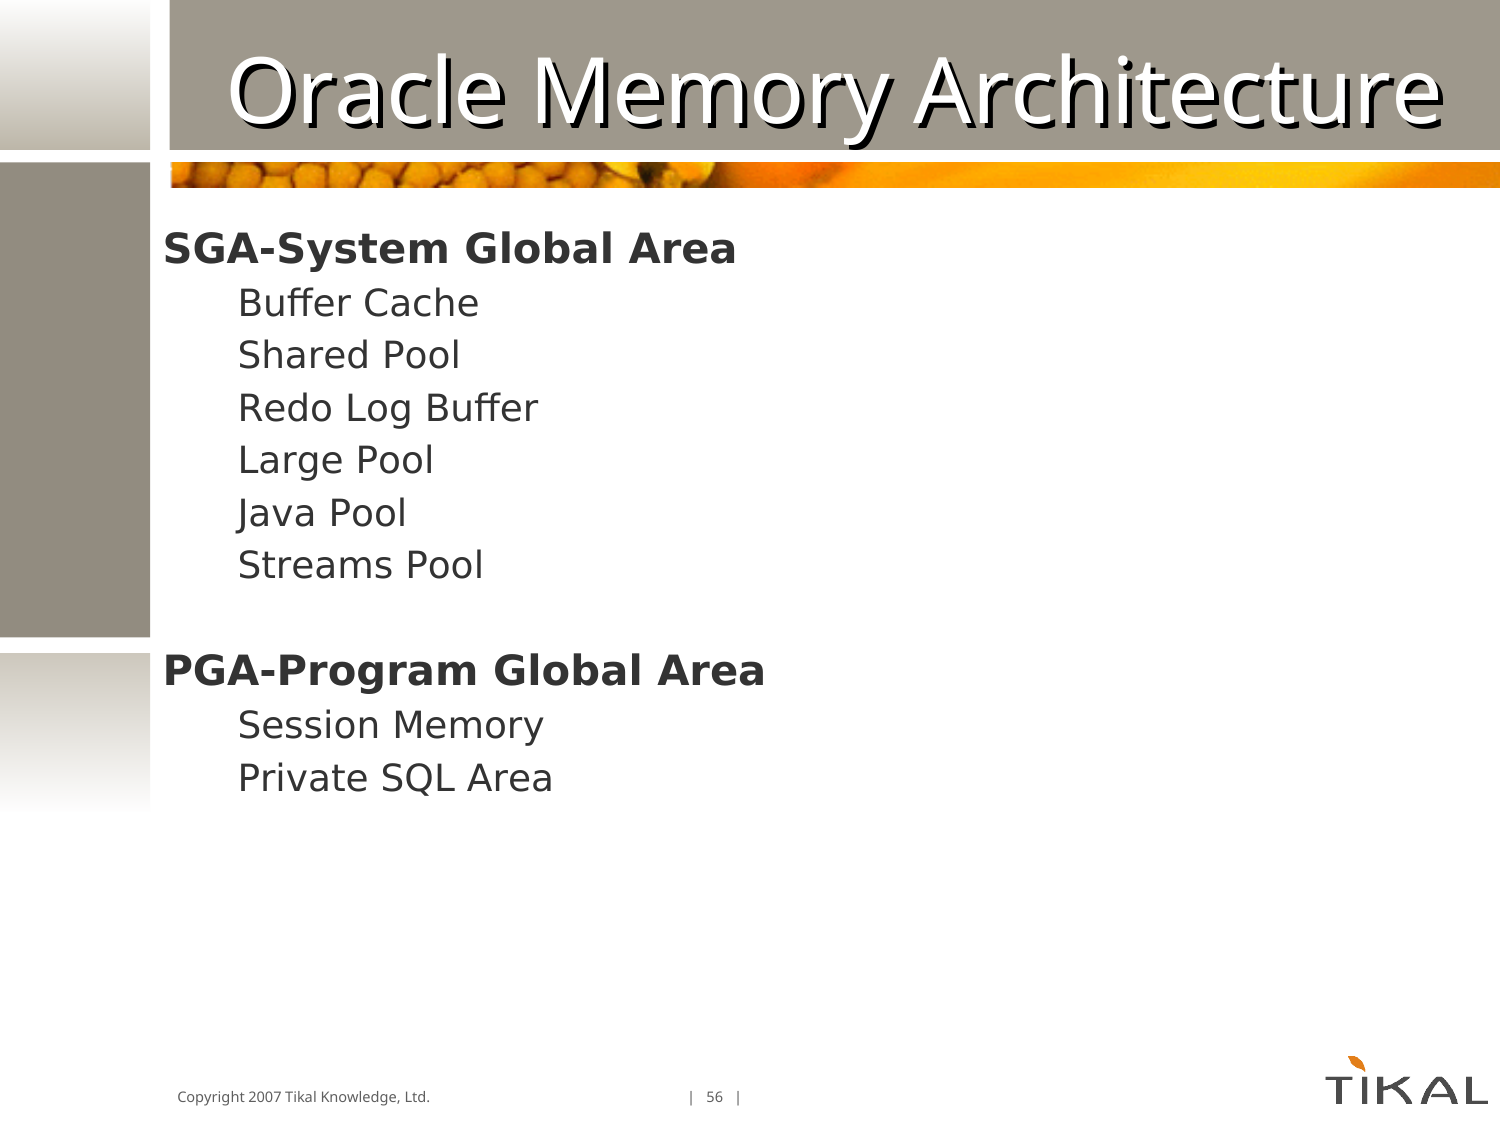

# Oracle Memory Architecture
SGA-System Global Area
Buffer Cache
Shared Pool
Redo Log Buffer
Large Pool
Java Pool
Streams Pool
PGA-Program Global Area
Session Memory
Private SQL Area